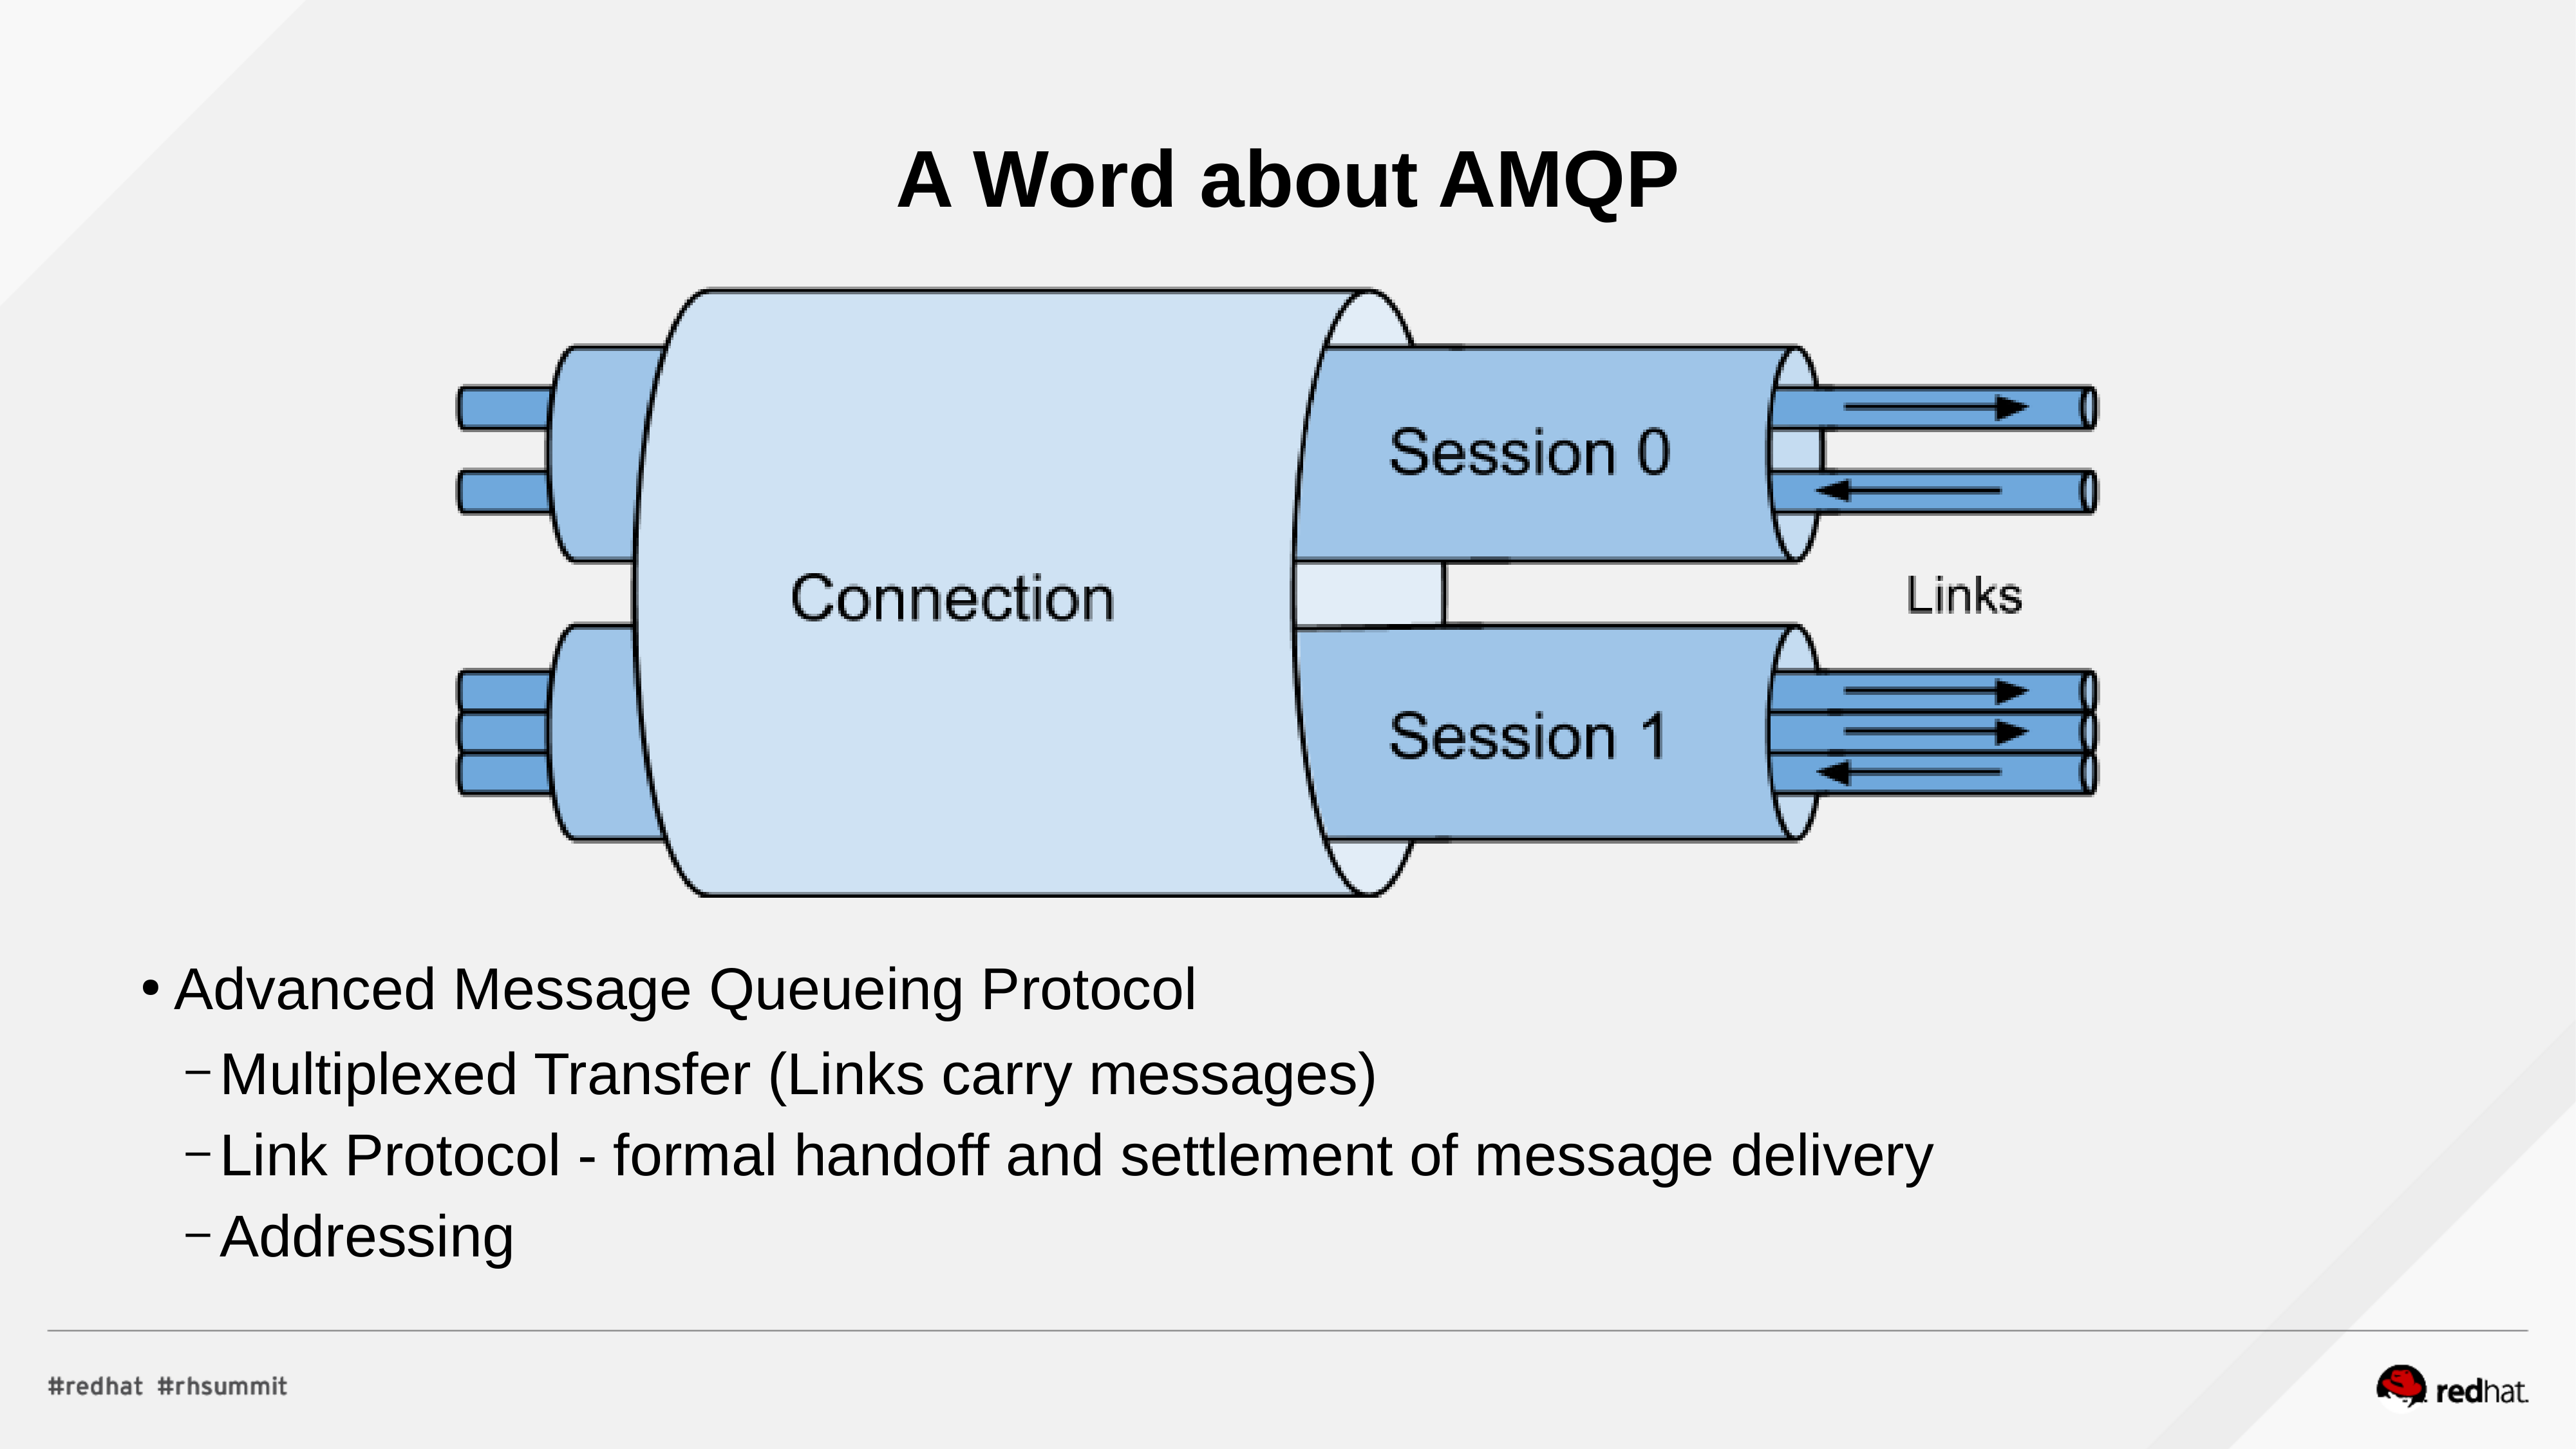

# A Word about AMQP
Advanced Message Queueing Protocol
Multiplexed Transfer (Links carry messages)
Link Protocol - formal handoff and settlement of message delivery
Addressing